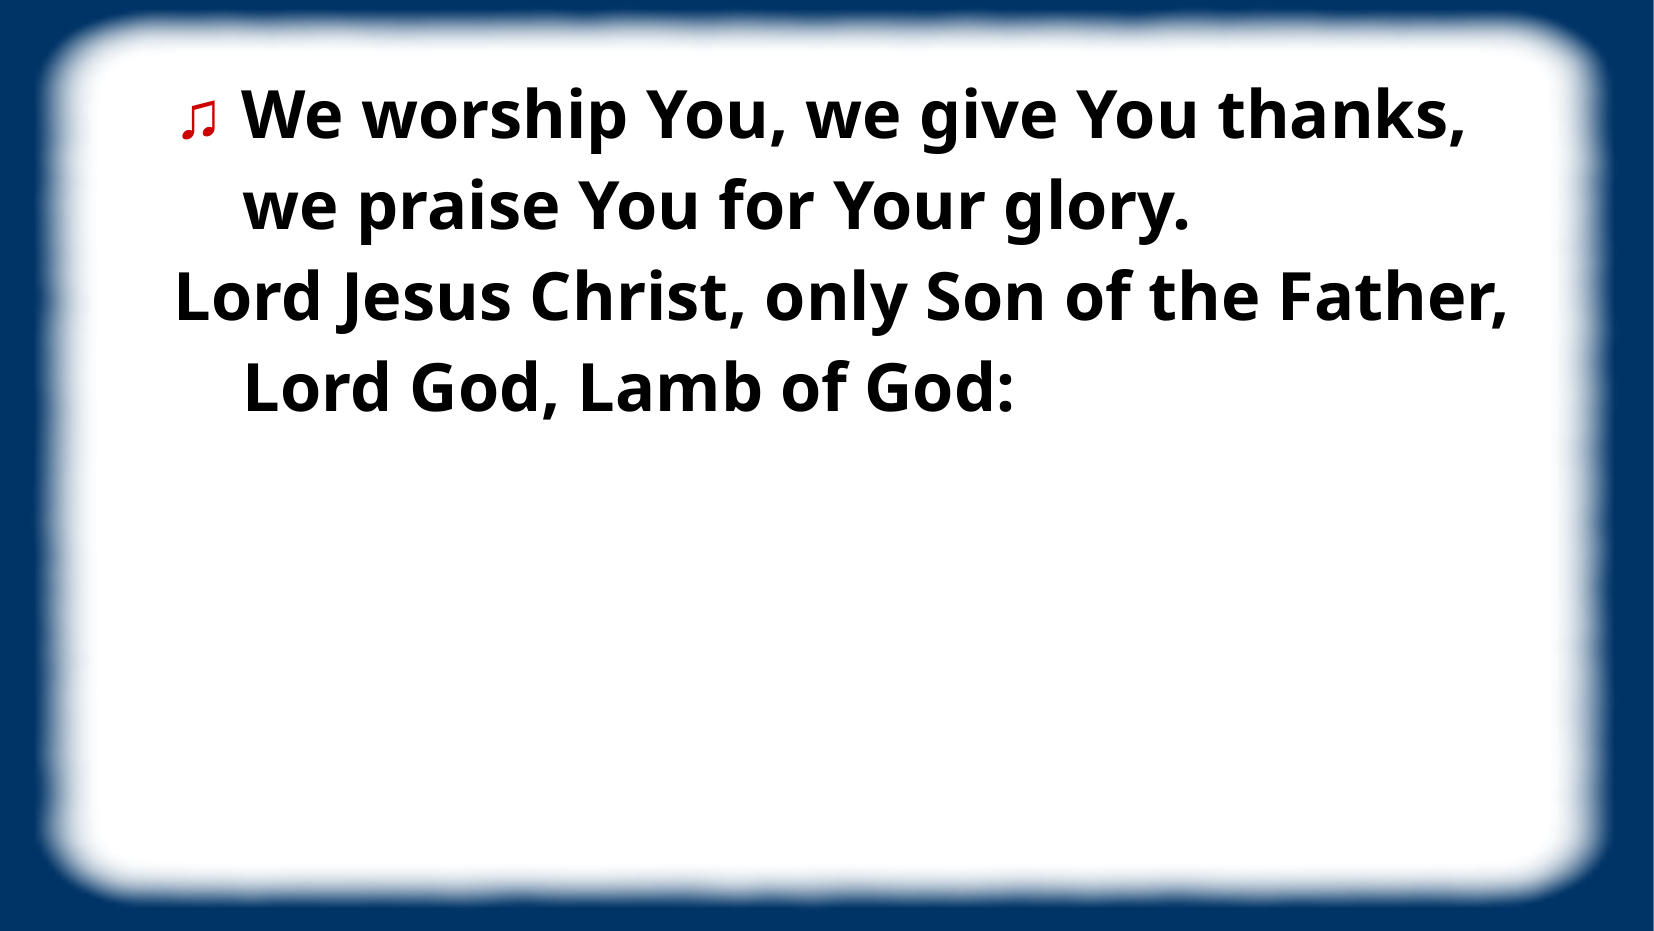

♫ We worship You, we give You thanks,
 we praise You for Your glory.
 Lord Jesus Christ, only Son of the Father,
 Lord God, Lamb of God: